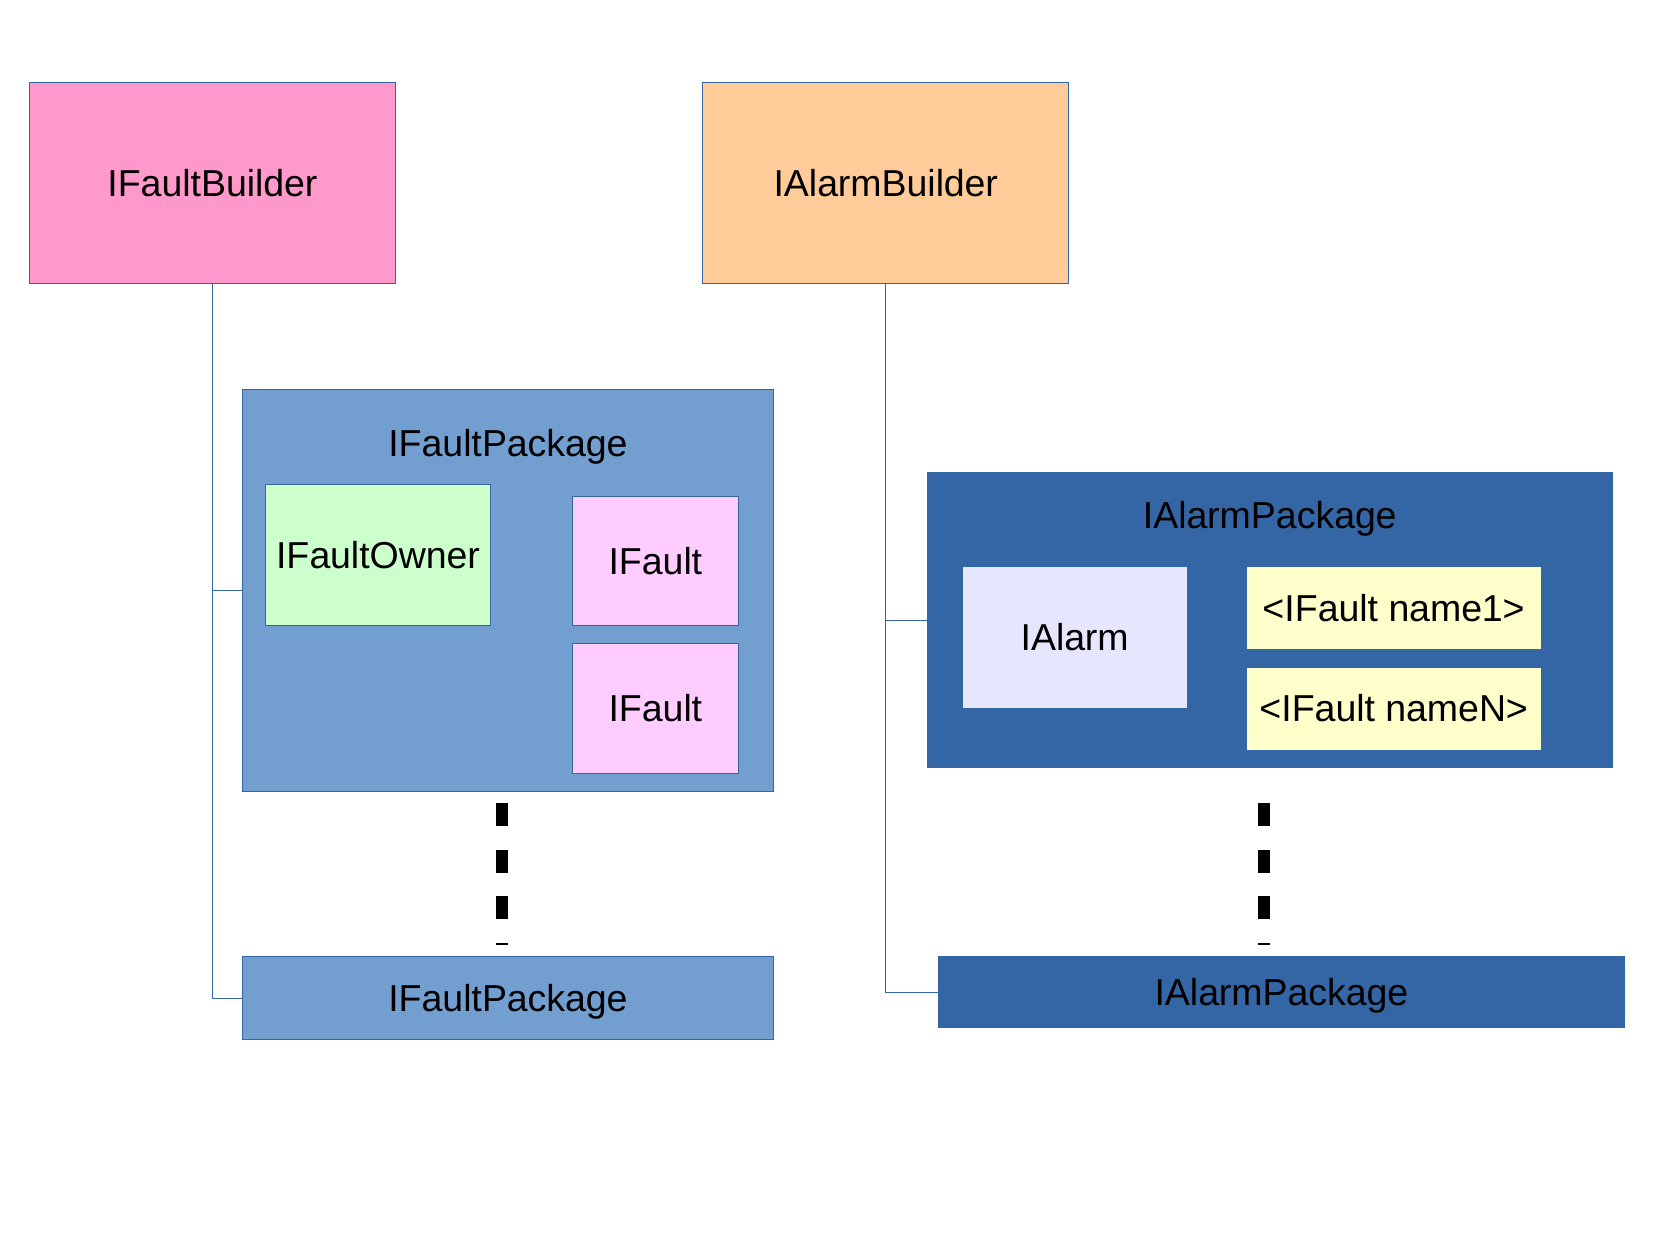

IFaultBuilder
IAlarmBuilder
IFaultPackage
IAlarmPackage
IFaultOwner
IFault
IAlarm
<IFault name1>
IFault
<IFault nameN>
IFaultPackage
IAlarmPackage